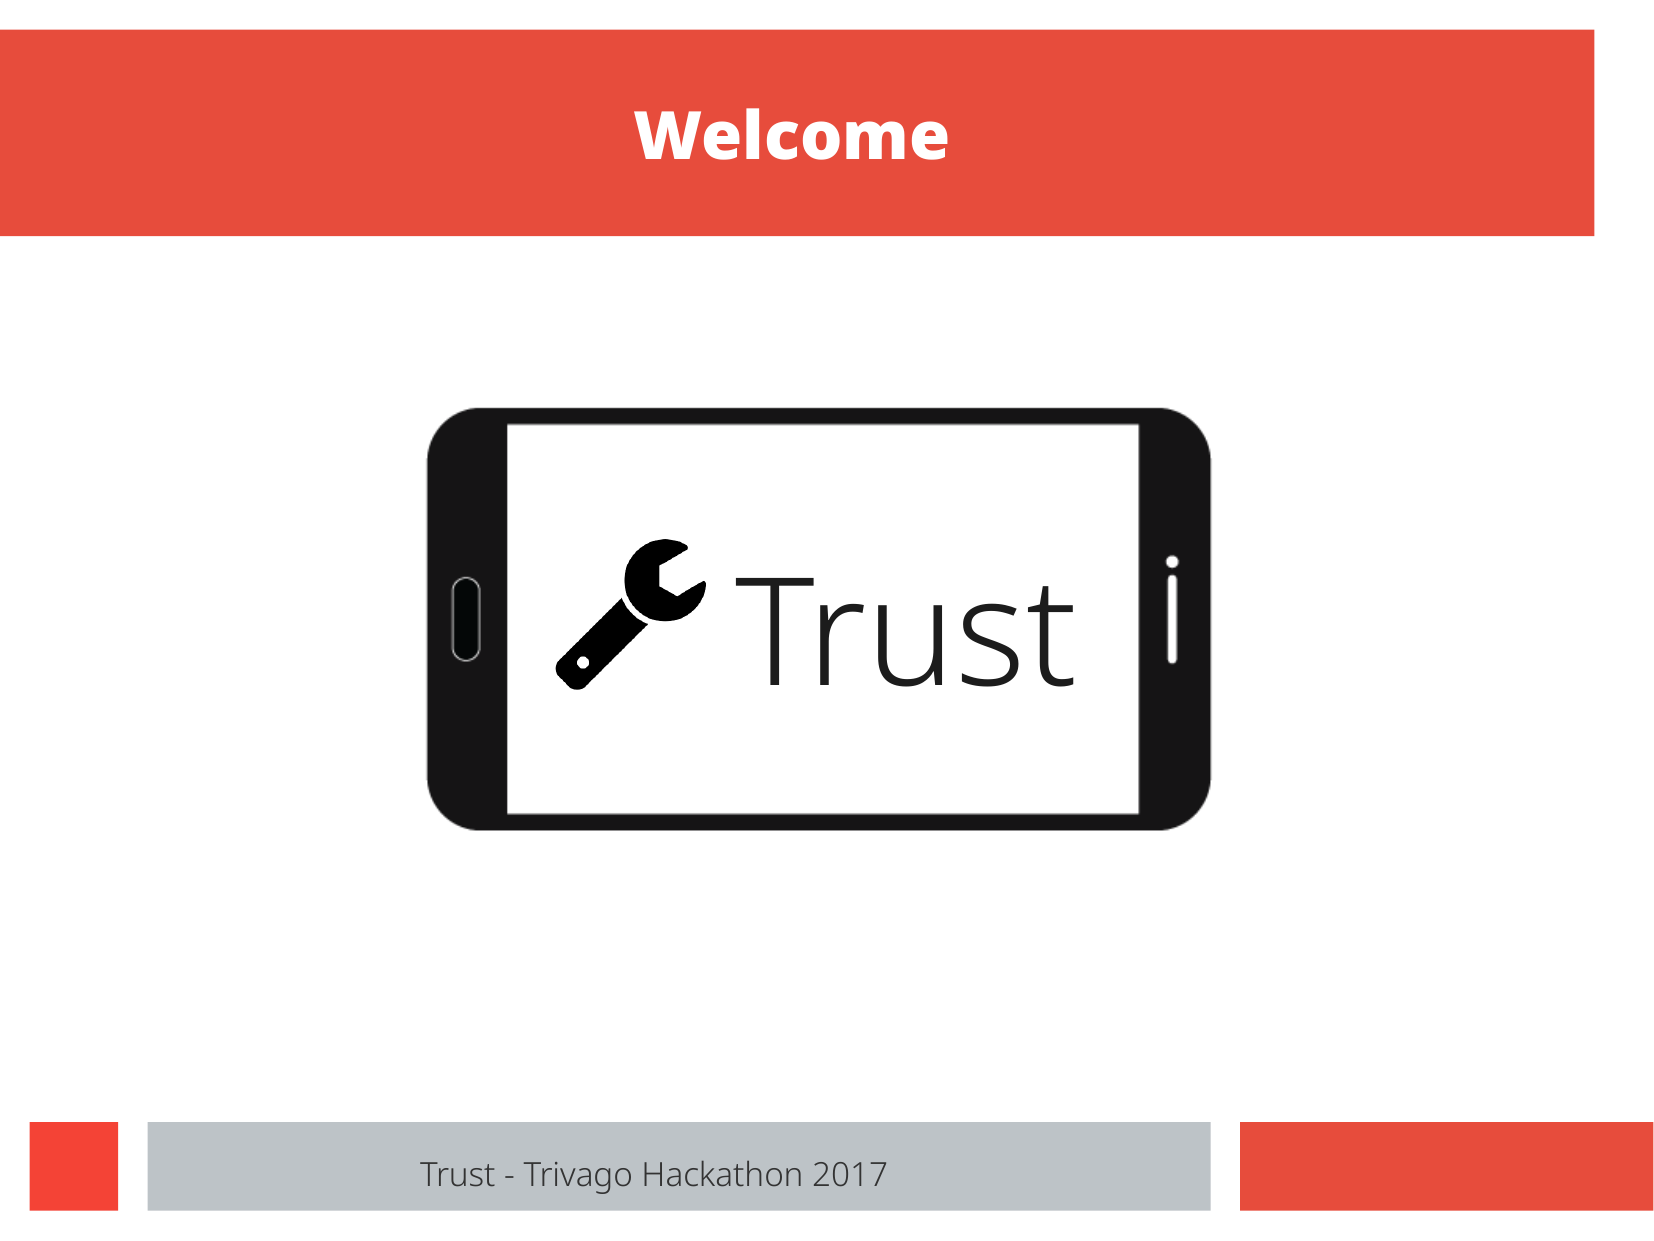

Welcome
# Trust
Trust - Trivago Hackathon 2017